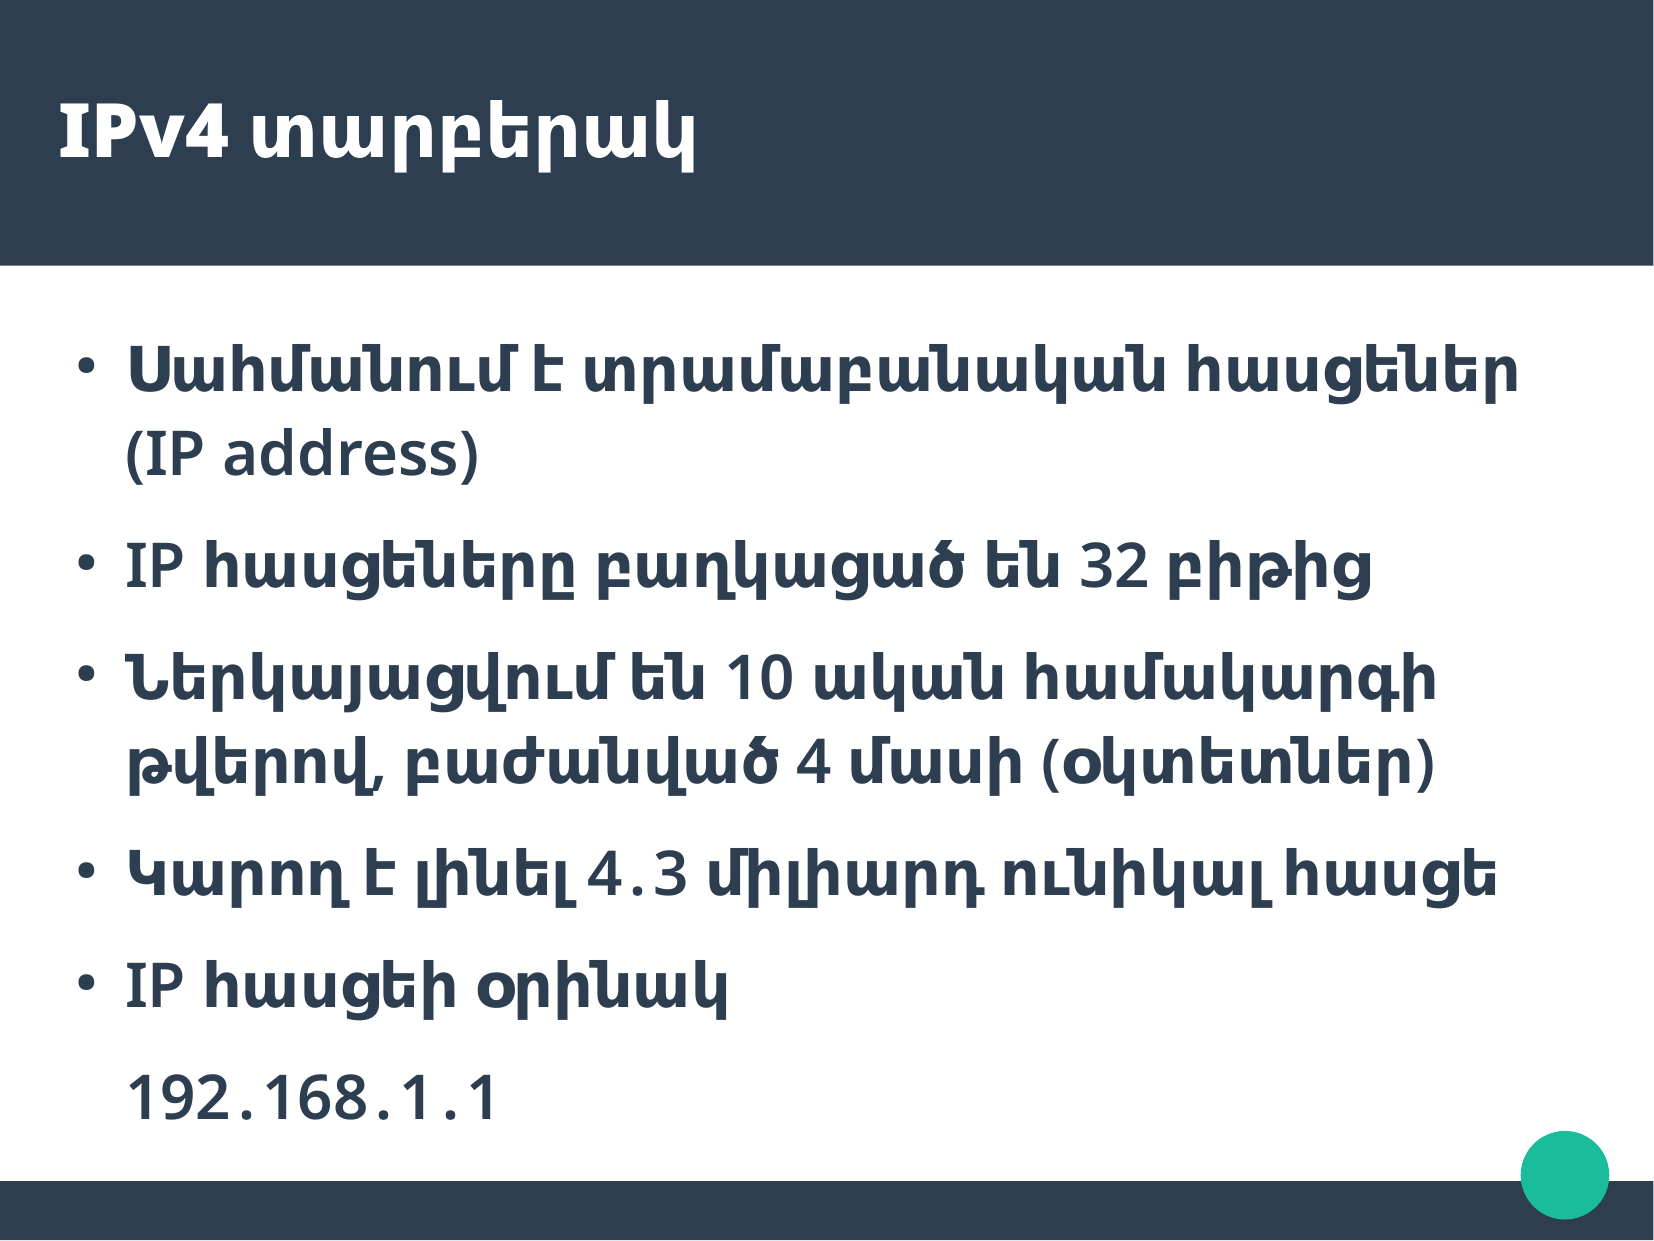

# IPv4 տարբերակ
Սահմանում է տրամաբանական հասցեներ (IP address)
IP հասցեները բաղկացած են 32 բիթից
Ներկայացվում են 10 ական համակարգի թվերով, բաժանված 4 մասի (օկտետներ)
Կարող է լինել 4․3 միլիարդ ունիկալ հասցե
IP հասցեի օրինակ
192․168․1․1